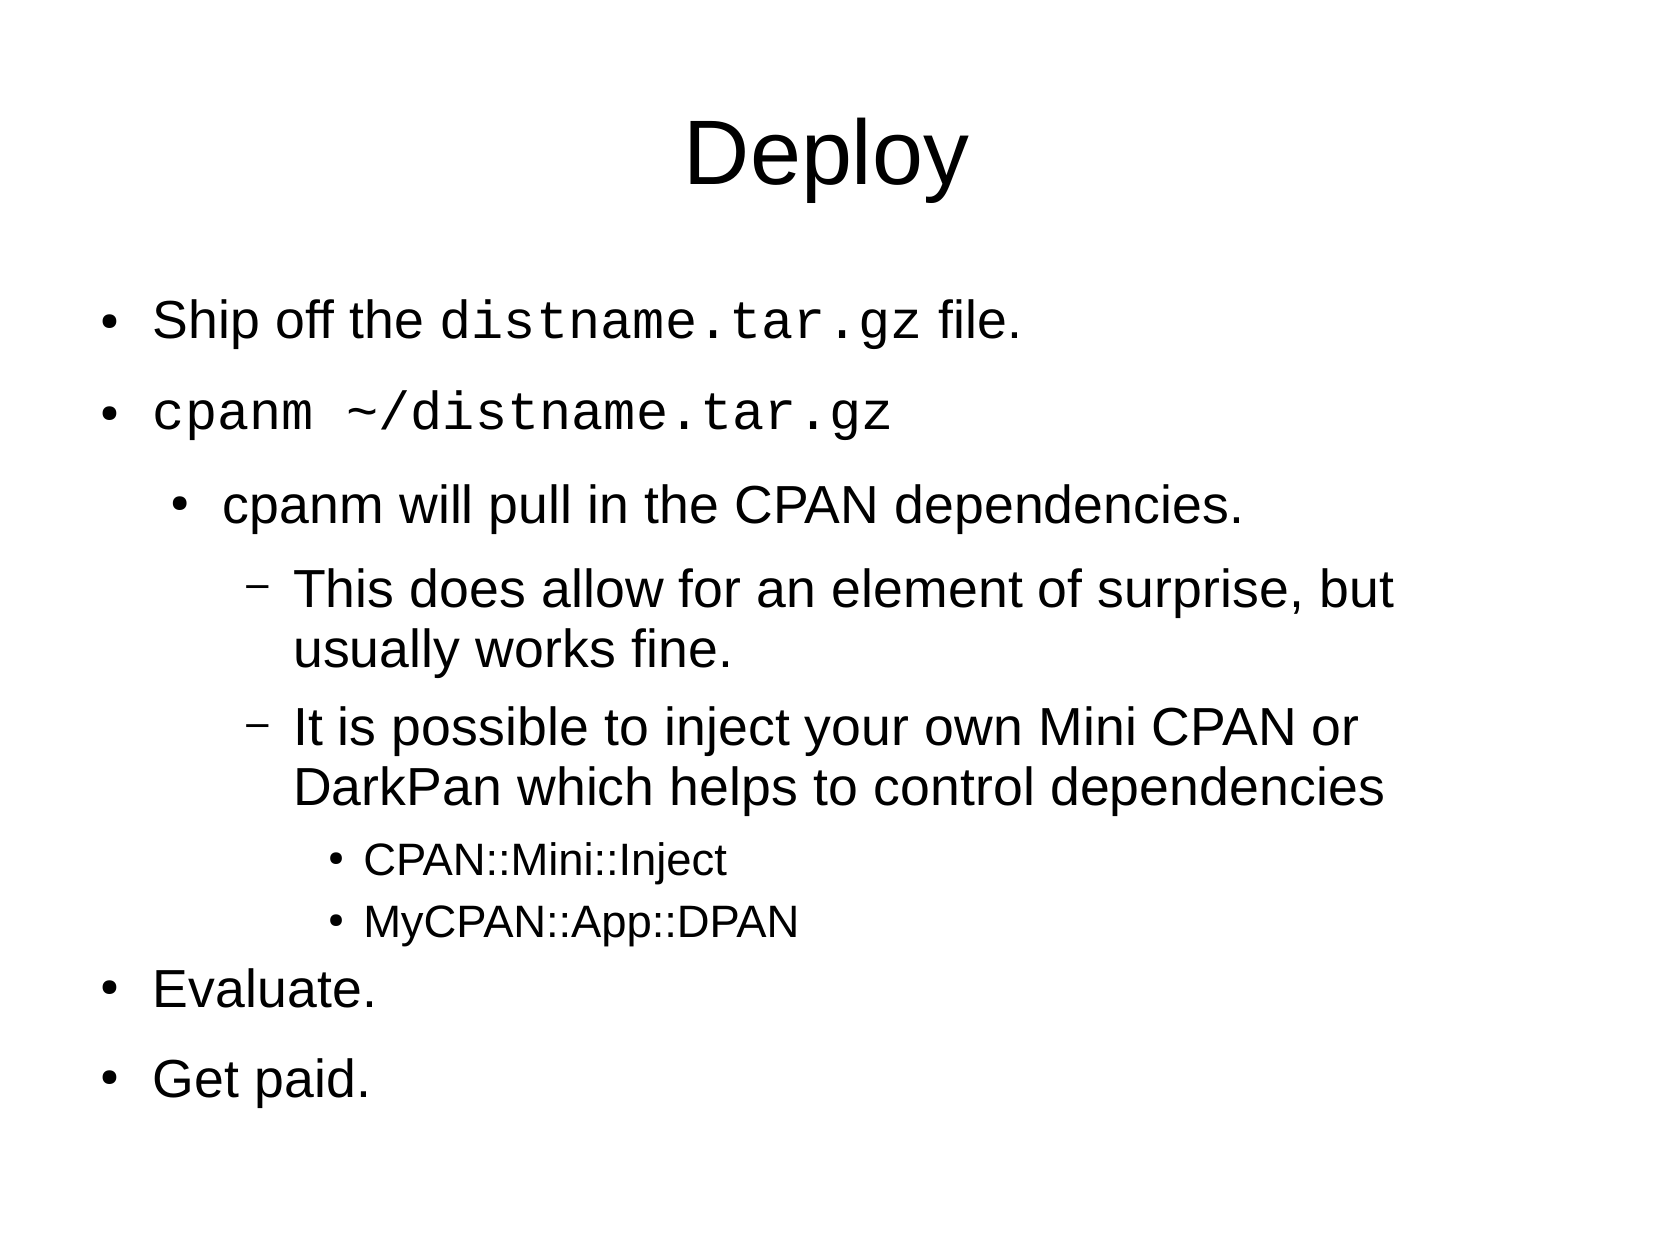

# Deploy
Ship off the distname.tar.gz file.
cpanm ~/distname.tar.gz
cpanm will pull in the CPAN dependencies.
This does allow for an element of surprise, but usually works fine.
It is possible to inject your own Mini CPAN or DarkPan which helps to control dependencies
CPAN::Mini::Inject
MyCPAN::App::DPAN
Evaluate.
Get paid.